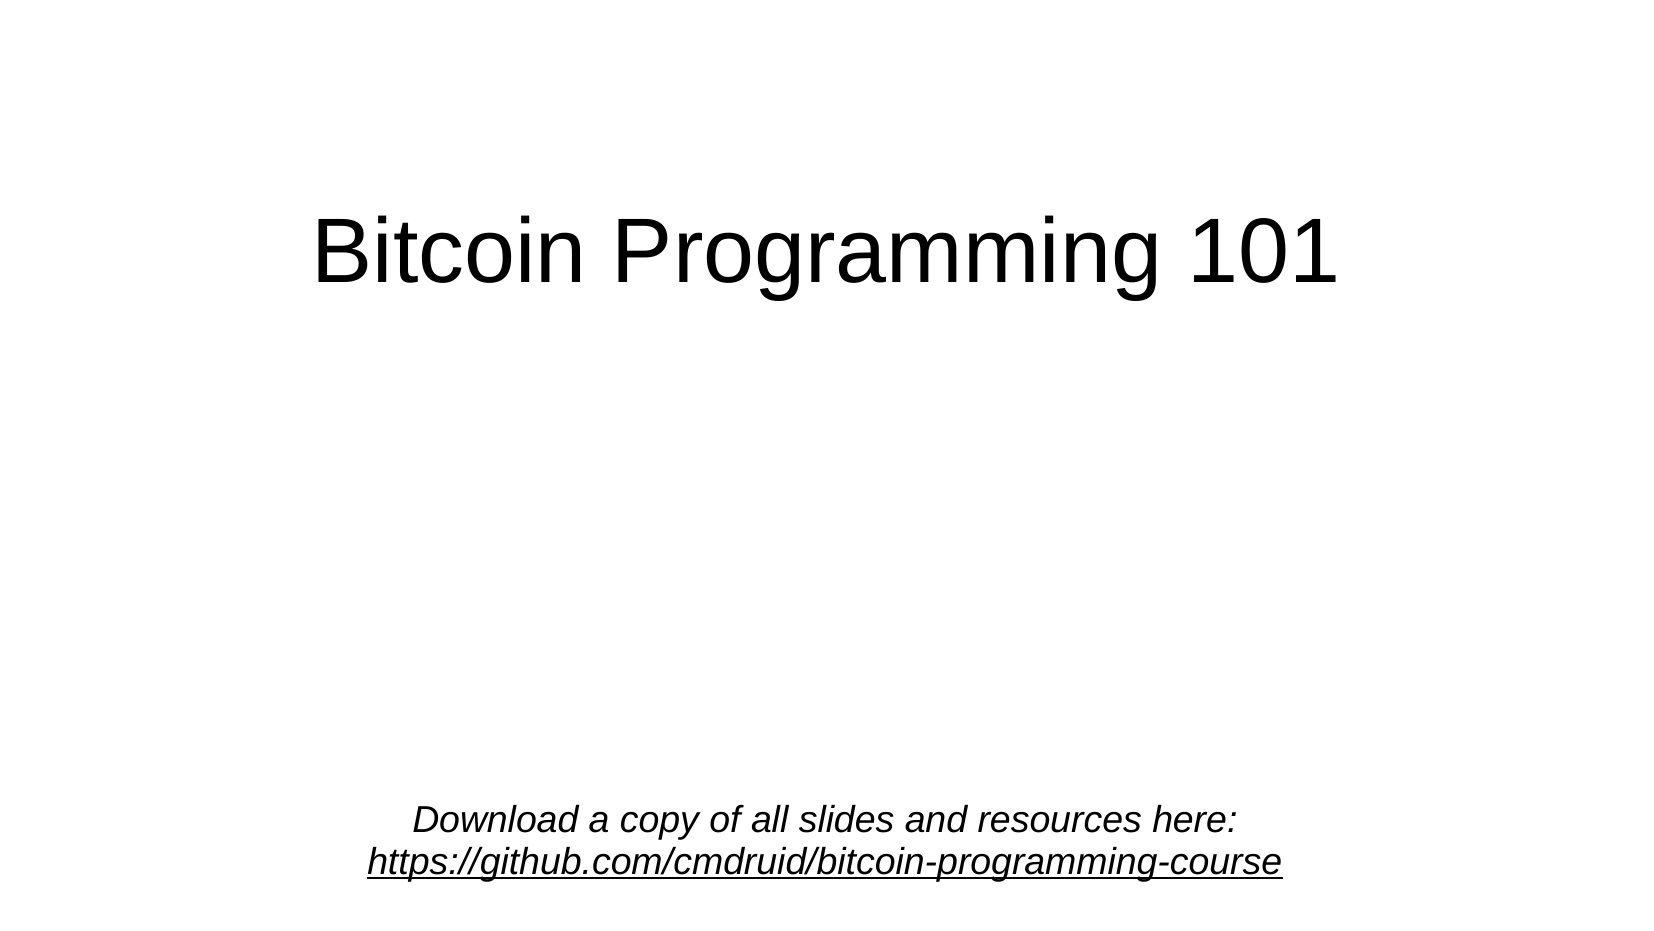

# Bitcoin Programming 101
Download a copy of all slides and resources here:
https://github.com/cmdruid/bitcoin-programming-course